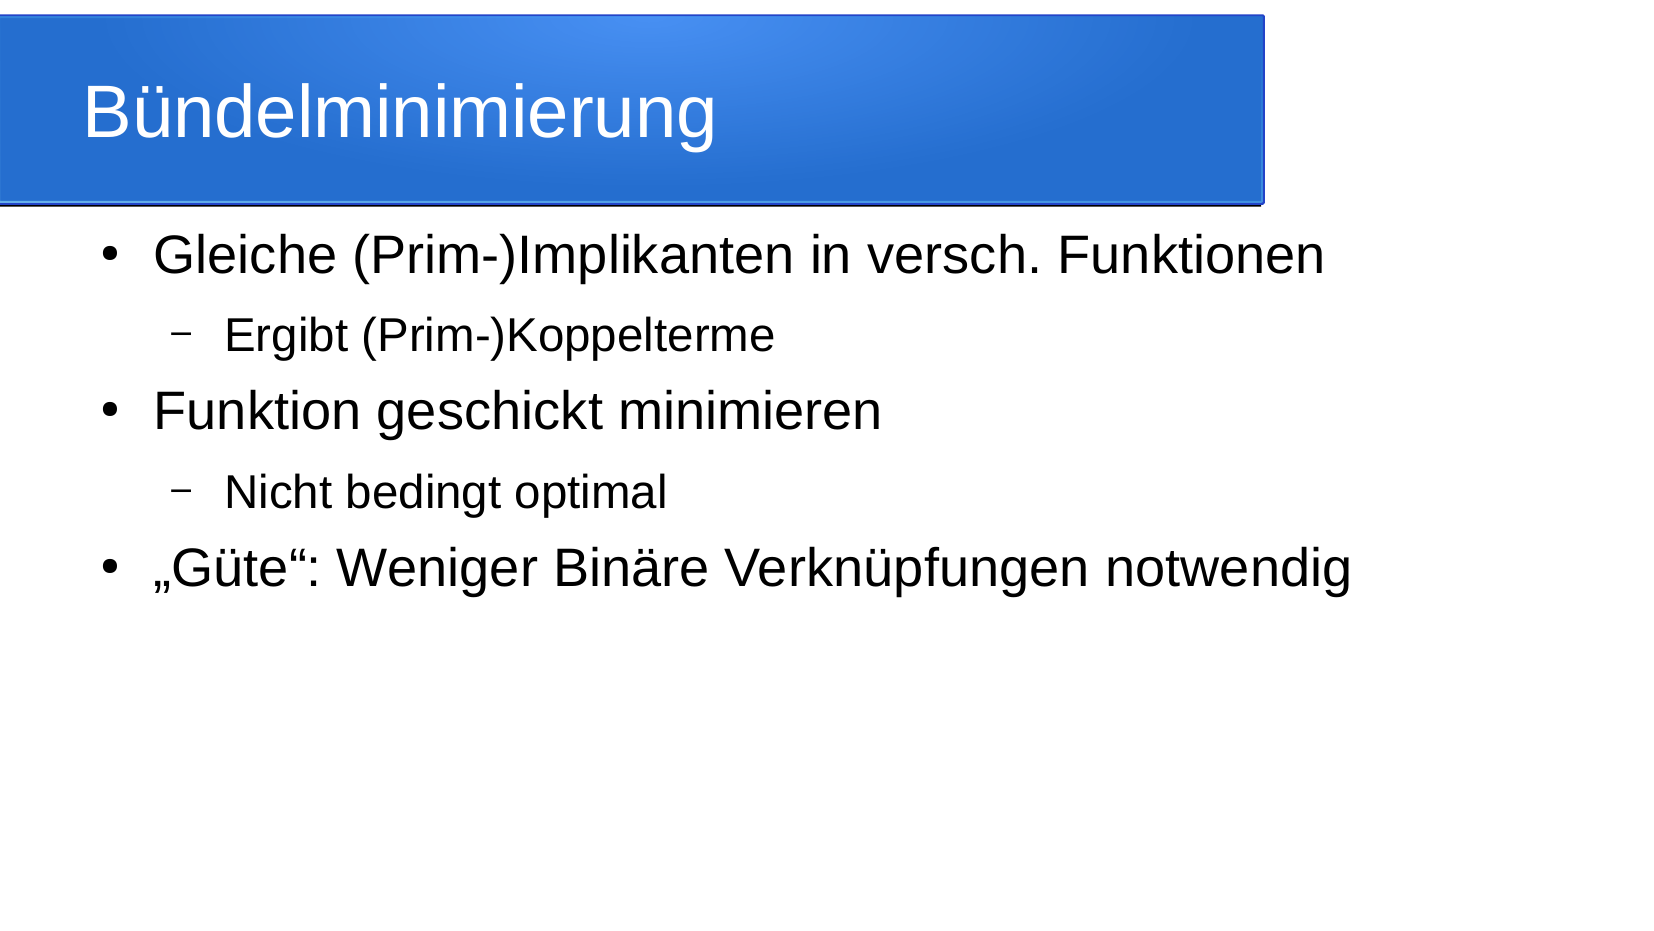

# Bündelminimierung
Gleiche (Prim-)Implikanten in versch. Funktionen
Ergibt (Prim-)Koppelterme
Funktion geschickt minimieren
Nicht bedingt optimal
„Güte“: Weniger Binäre Verknüpfungen notwendig